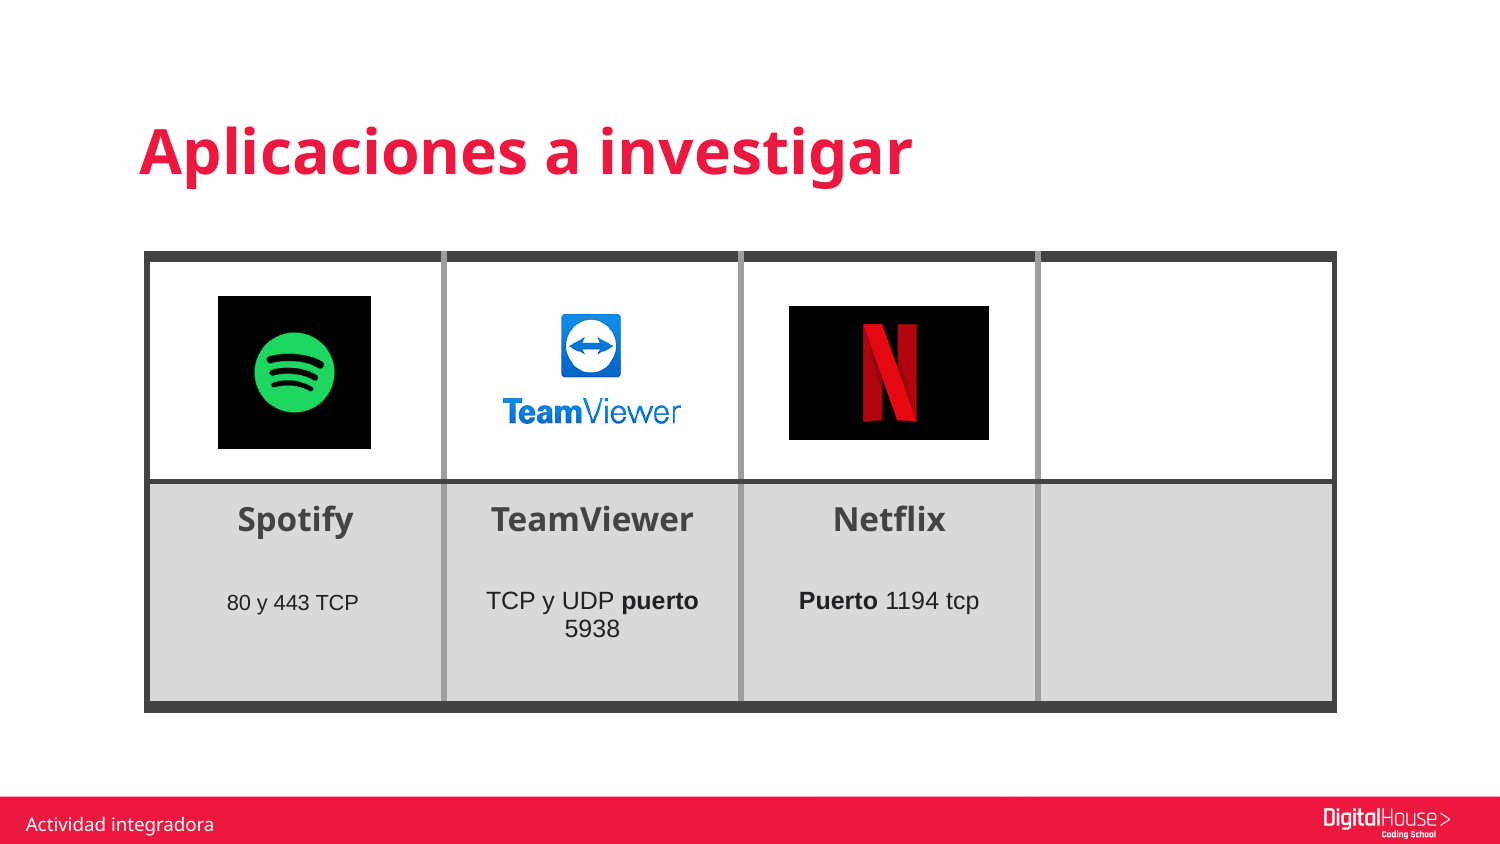

Aplicaciones a investigar
| | | | |
| --- | --- | --- | --- |
| Spotify 80 y 443 TCP | TeamViewer TCP y UDP puerto 5938 | Netflix Puerto 1194 tcp | |